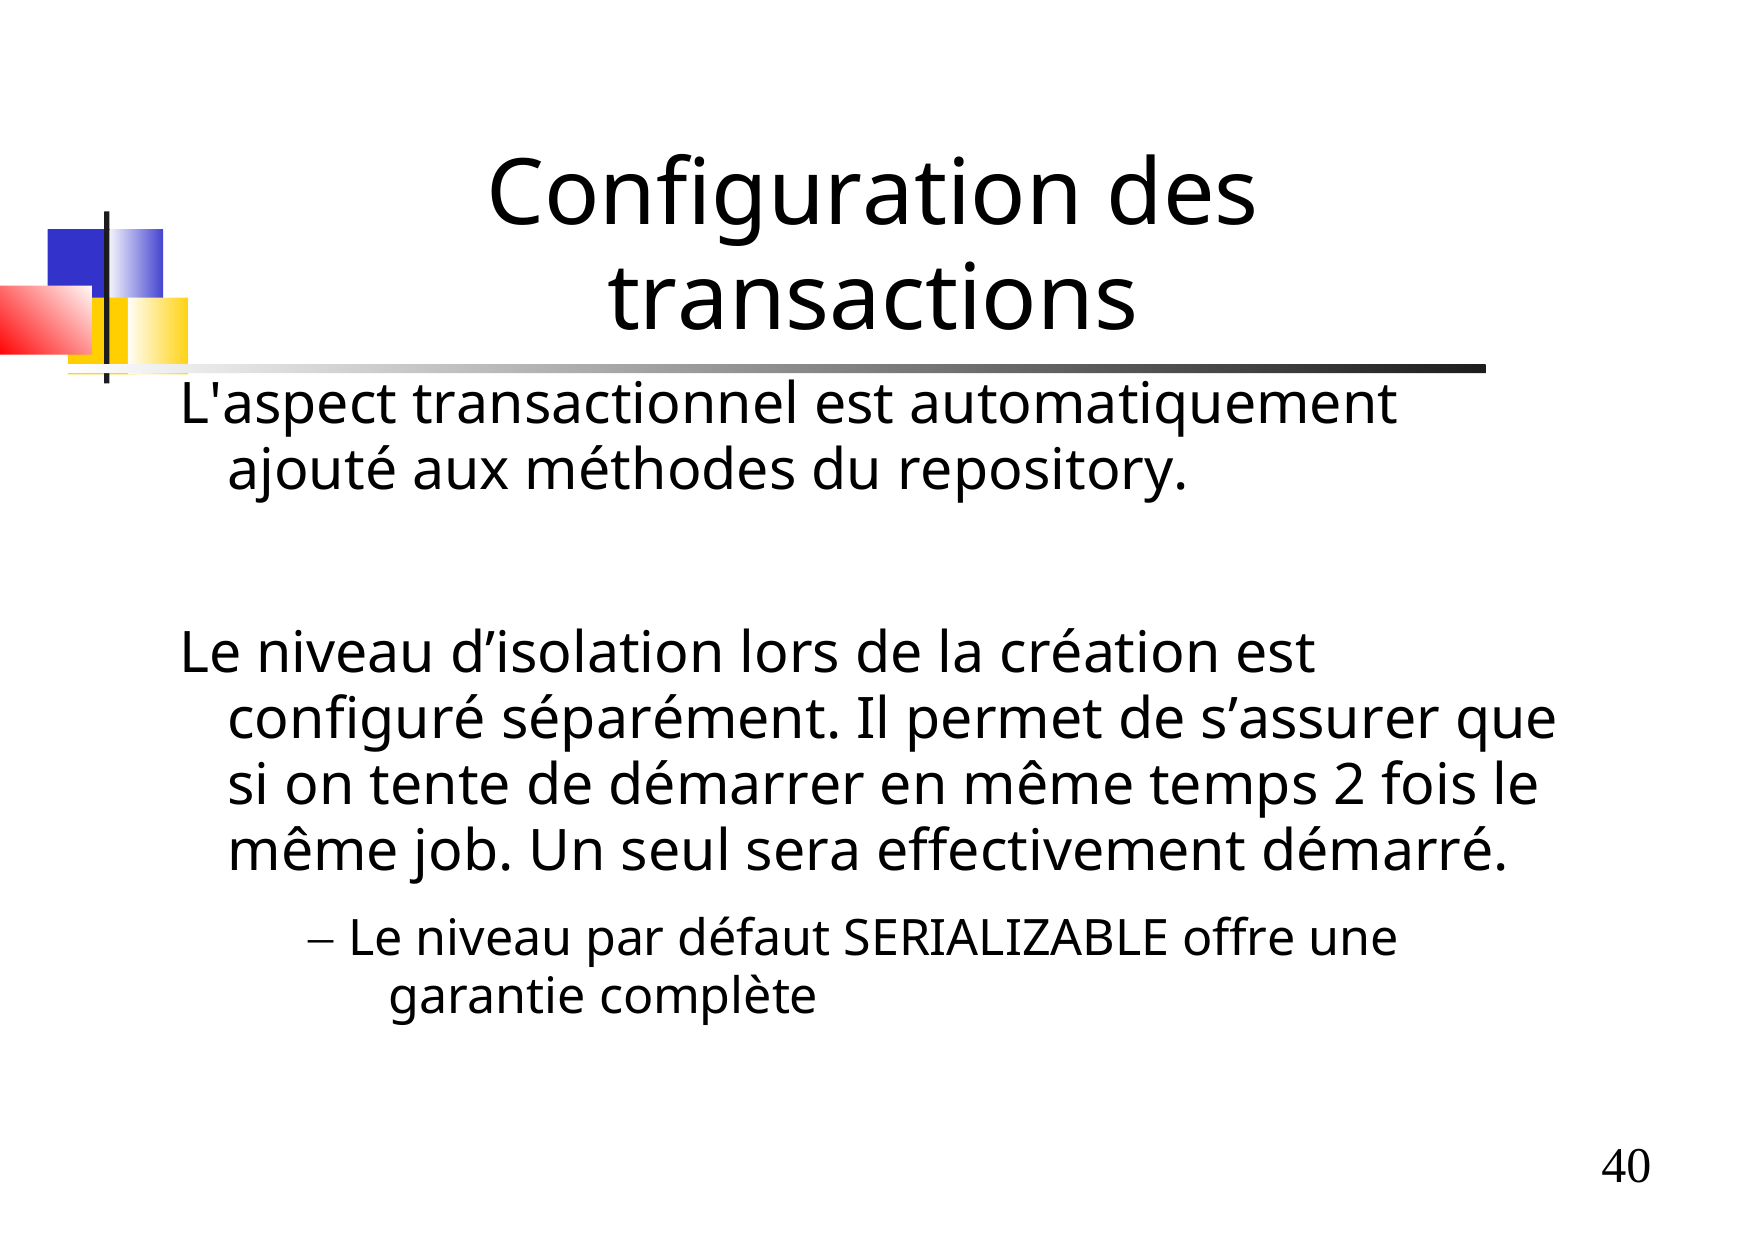

# Configuration des transactions
L'aspect transactionnel est automatiquement ajouté aux méthodes du repository.
Le niveau d’isolation lors de la création est configuré séparément. Il permet de s’assurer que si on tente de démarrer en même temps 2 fois le même job. Un seul sera effectivement démarré.
Le niveau par défaut SERIALIZABLE offre une garantie complète